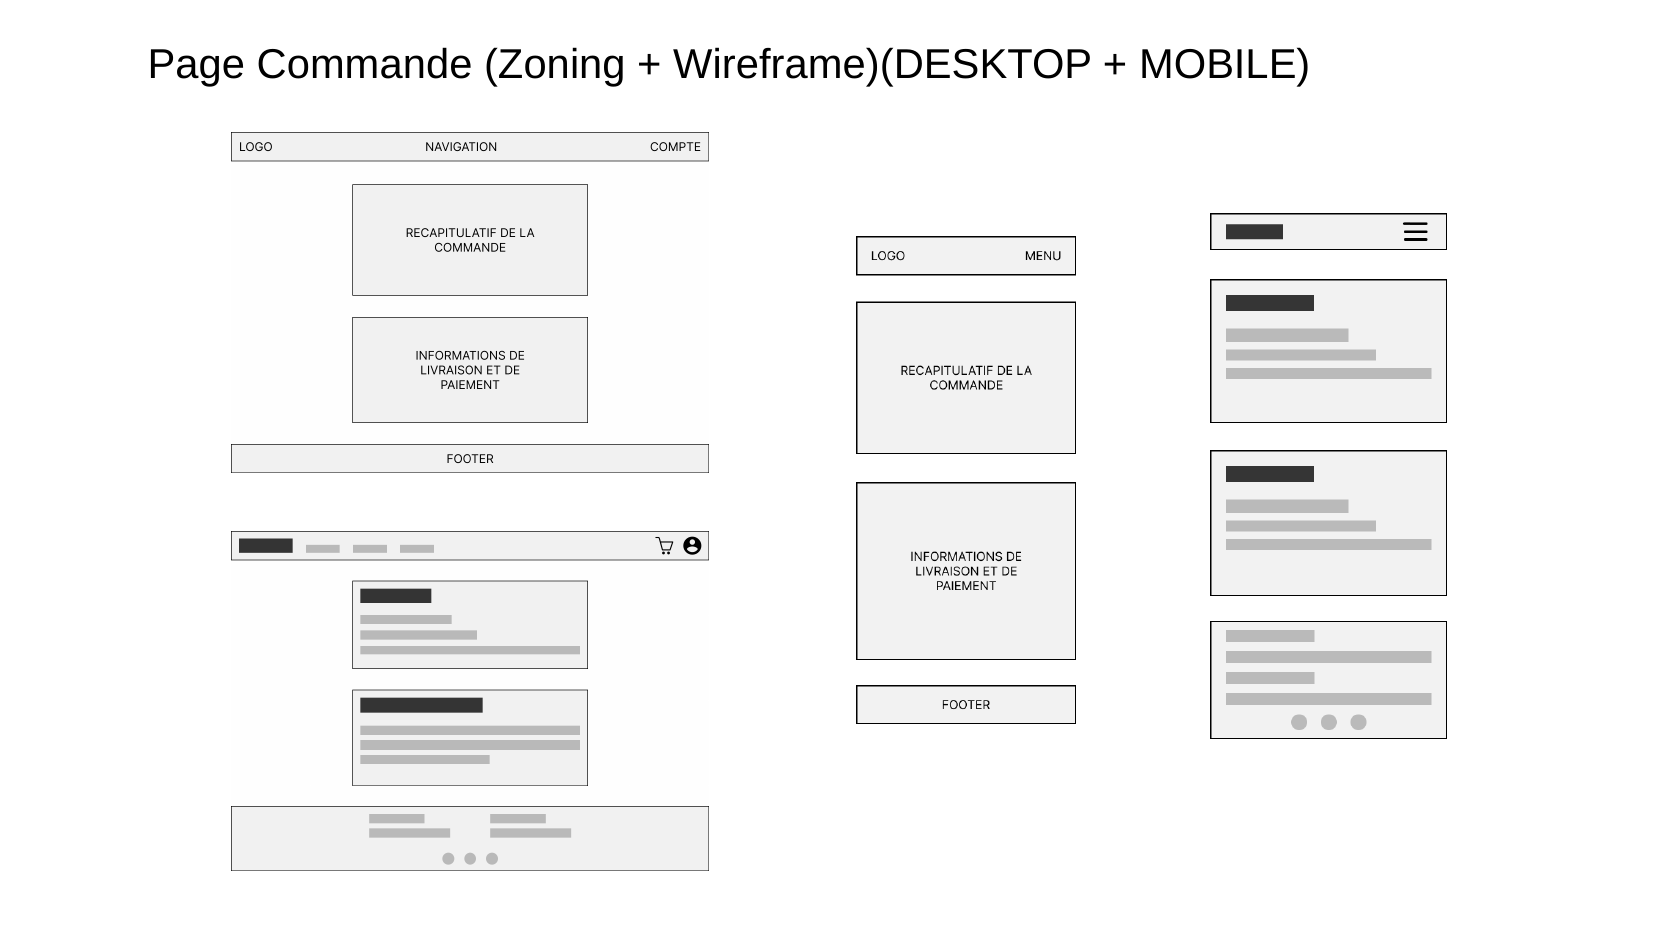

# Page Commande (Zoning + Wireframe)(DESKTOP + MOBILE)